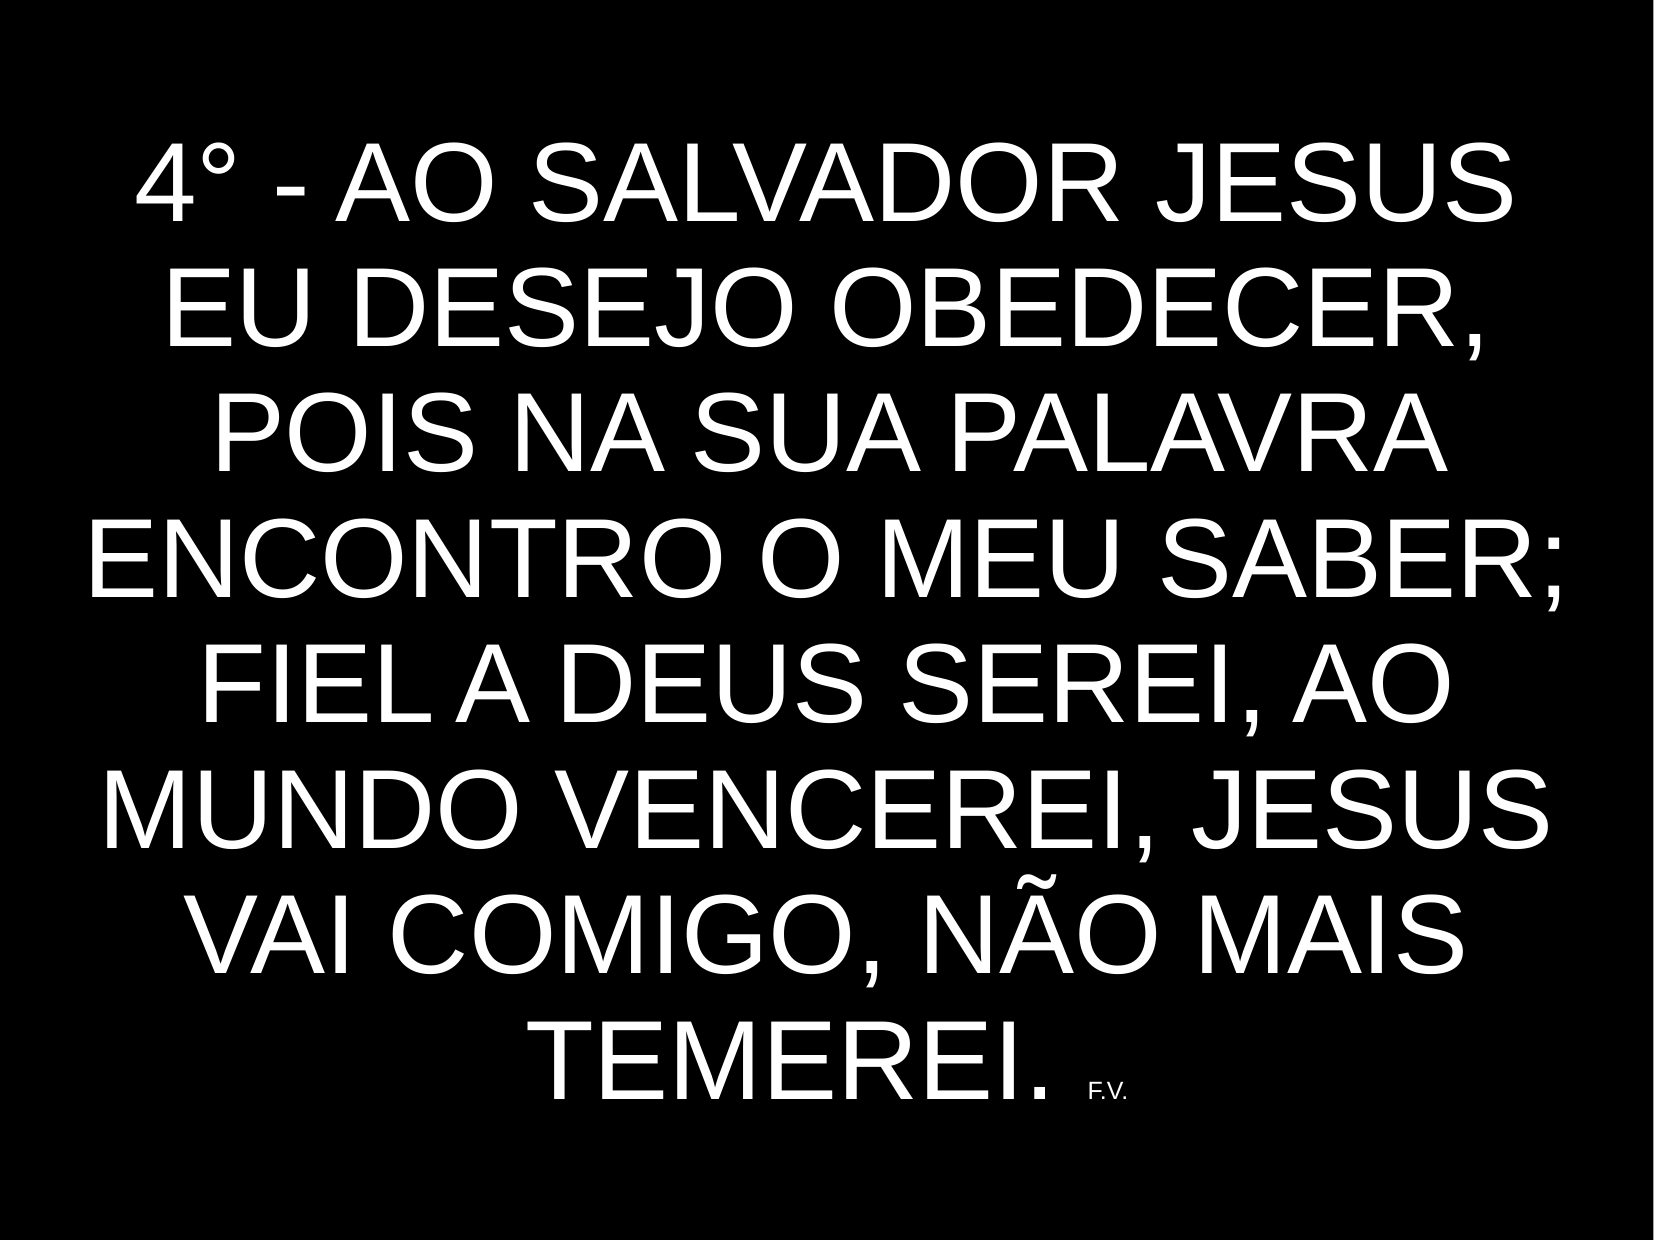

# 4° - AO SALVADOR JESUS EU DESEJO OBEDECER, POIS NA SUA PALAVRA ENCONTRO O MEU SABER; FIEL A DEUS SEREI, AO MUNDO VENCEREI, JESUS VAI COMIGO, NÃO MAIS TEMEREI. F.V.